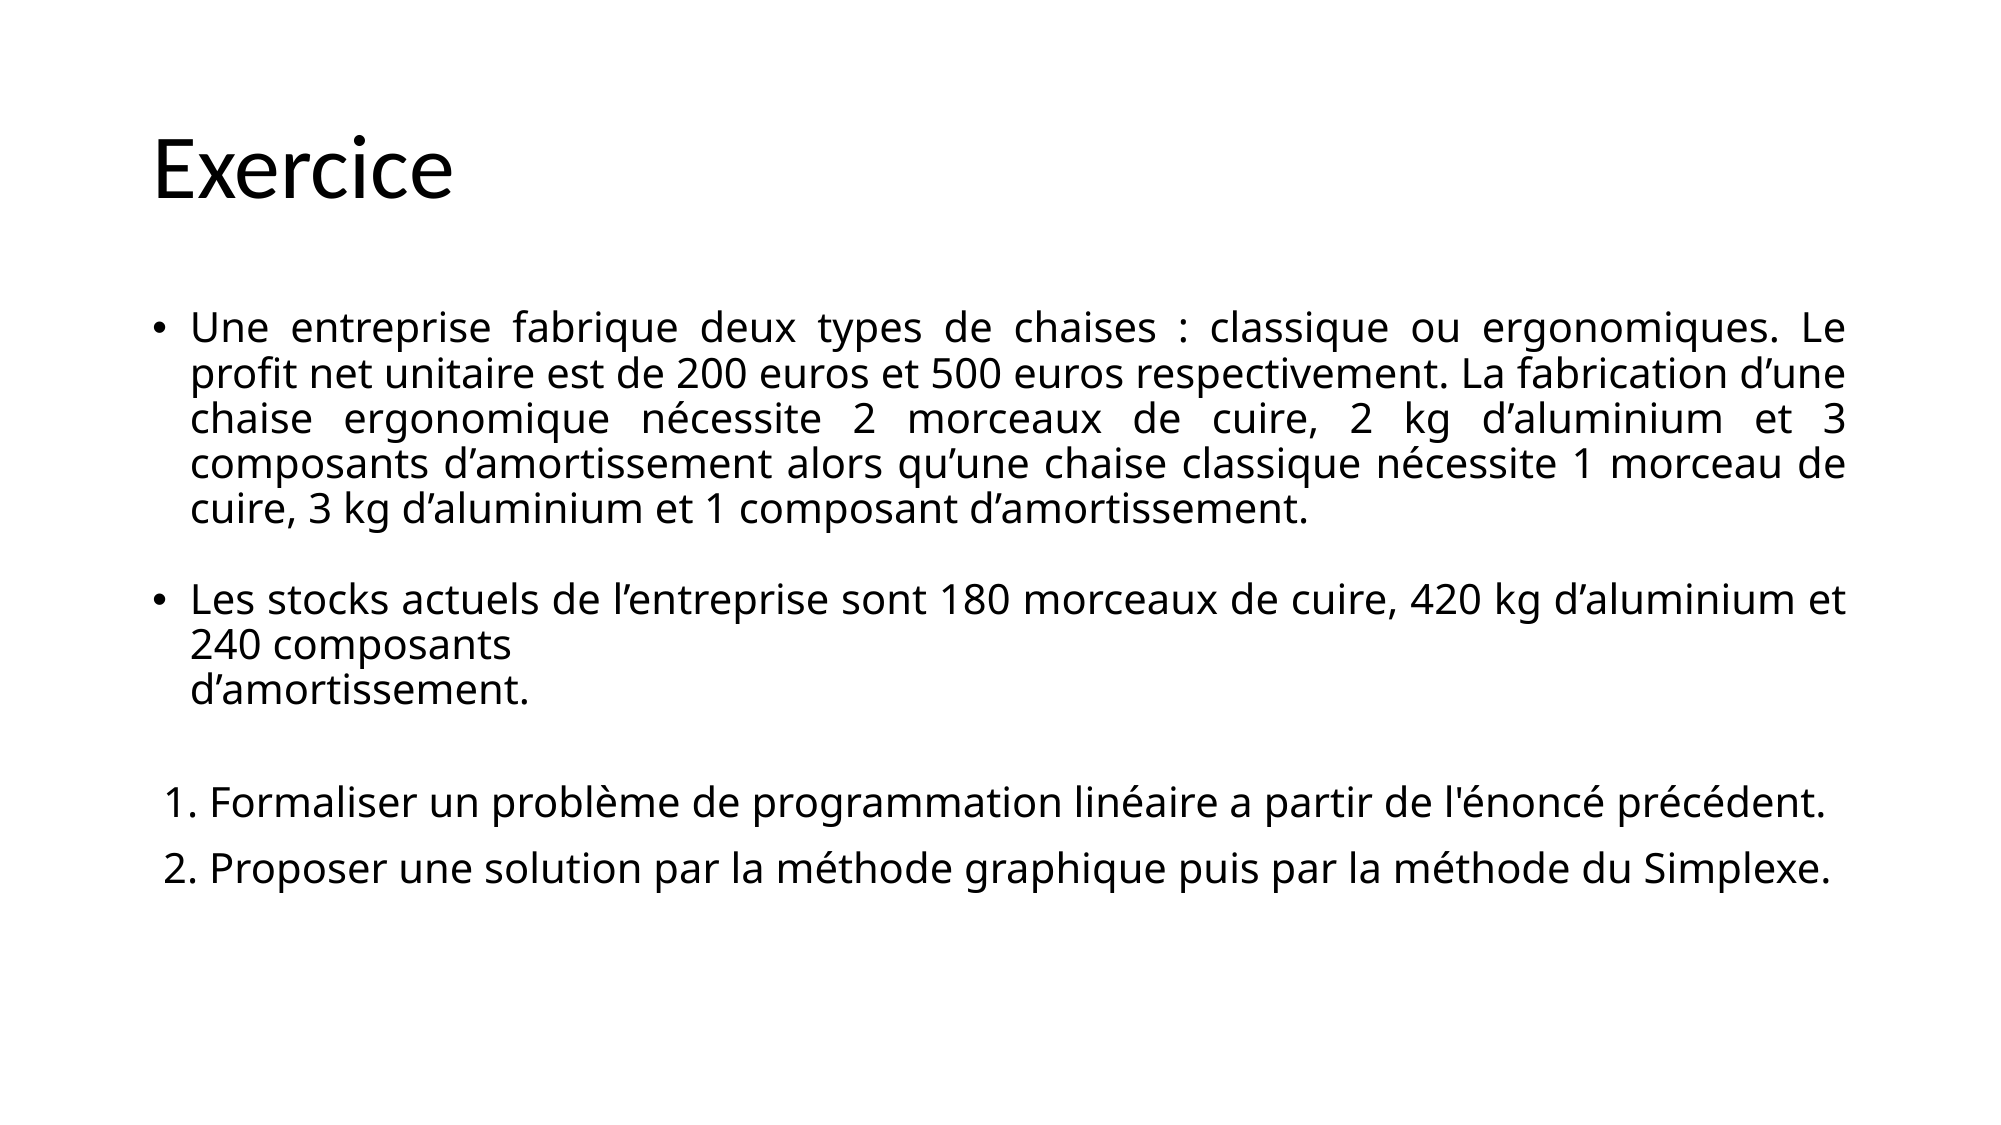

# Exercice
Une entreprise fabrique deux types de chaises : classique ou ergonomiques. Le profit net unitaire est de 200 euros et 500 euros respectivement. La fabrication d’une chaise ergonomique nécessite 2 morceaux de cuire, 2 kg d’aluminium et 3 composants d’amortissement alors qu’une chaise classique nécessite 1 morceau de cuire, 3 kg d’aluminium et 1 composant d’amortissement.
Les stocks actuels de l’entreprise sont 180 morceaux de cuire, 420 kg d’aluminium et 240 composants
d’amortissement.
 1. Formaliser un problème de programmation linéaire a partir de l'énoncé précédent.
 2. Proposer une solution par la méthode graphique puis par la méthode du Simplexe.